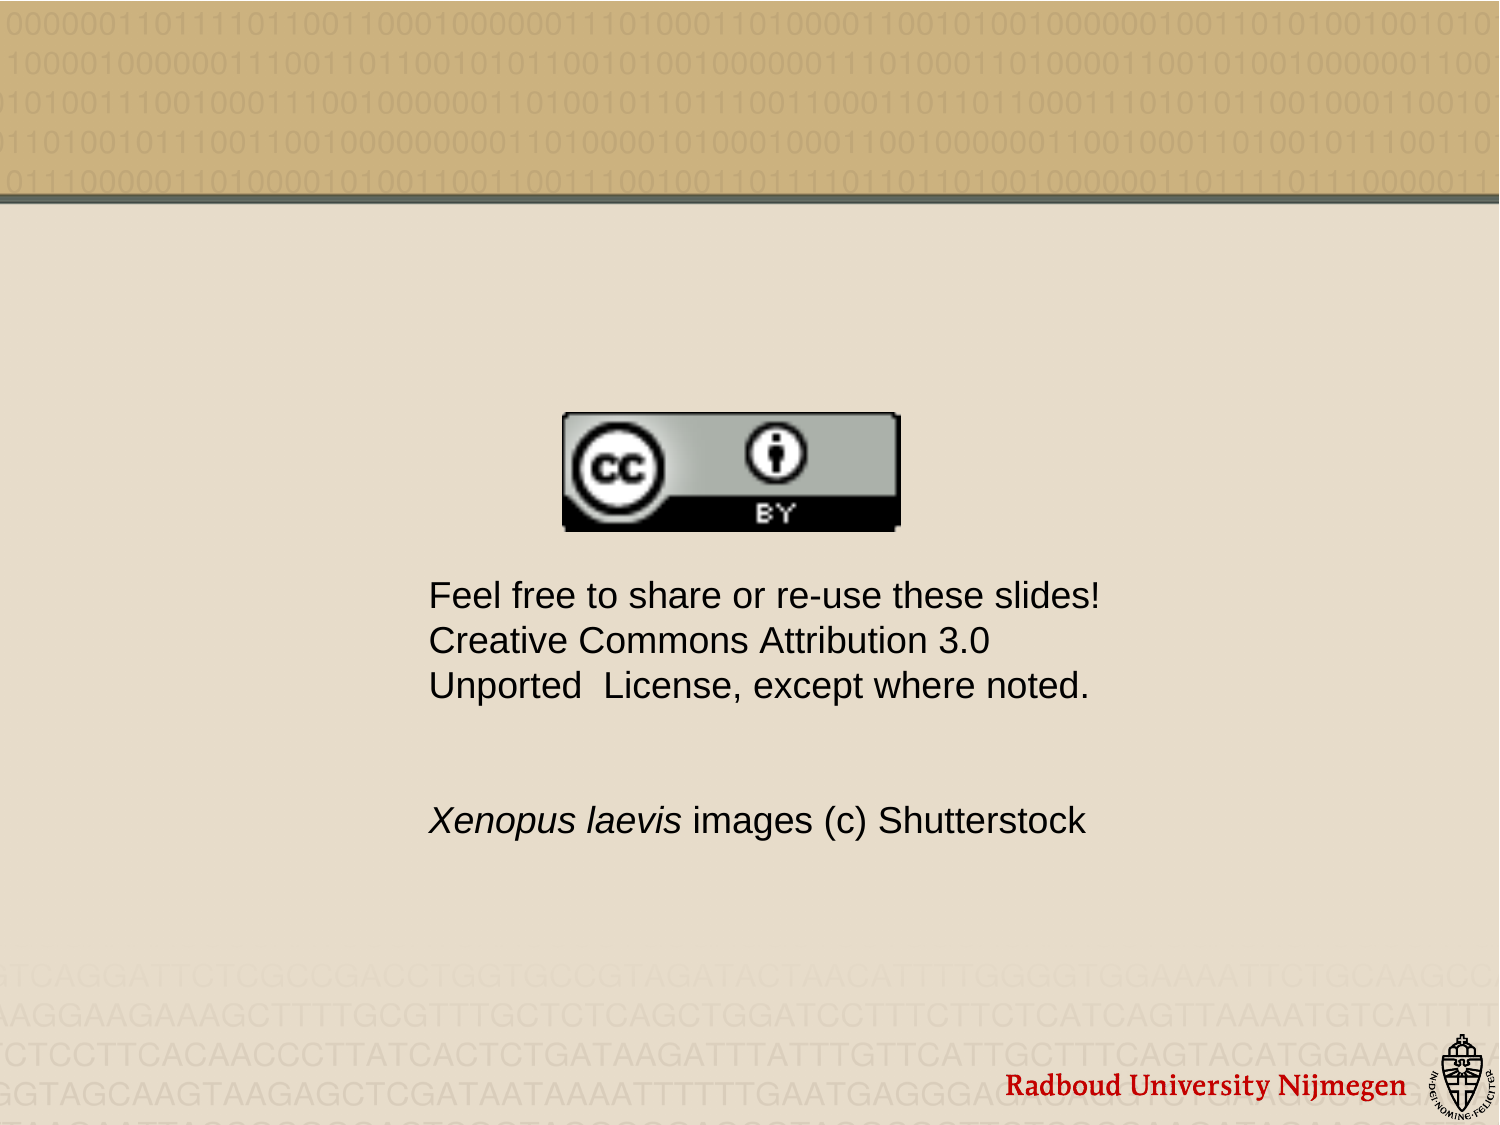

#
Feel free to share or re-use these slides!
Creative Commons Attribution 3.0 Unported License, except where noted.
Xenopus laevis images (c) Shutterstock